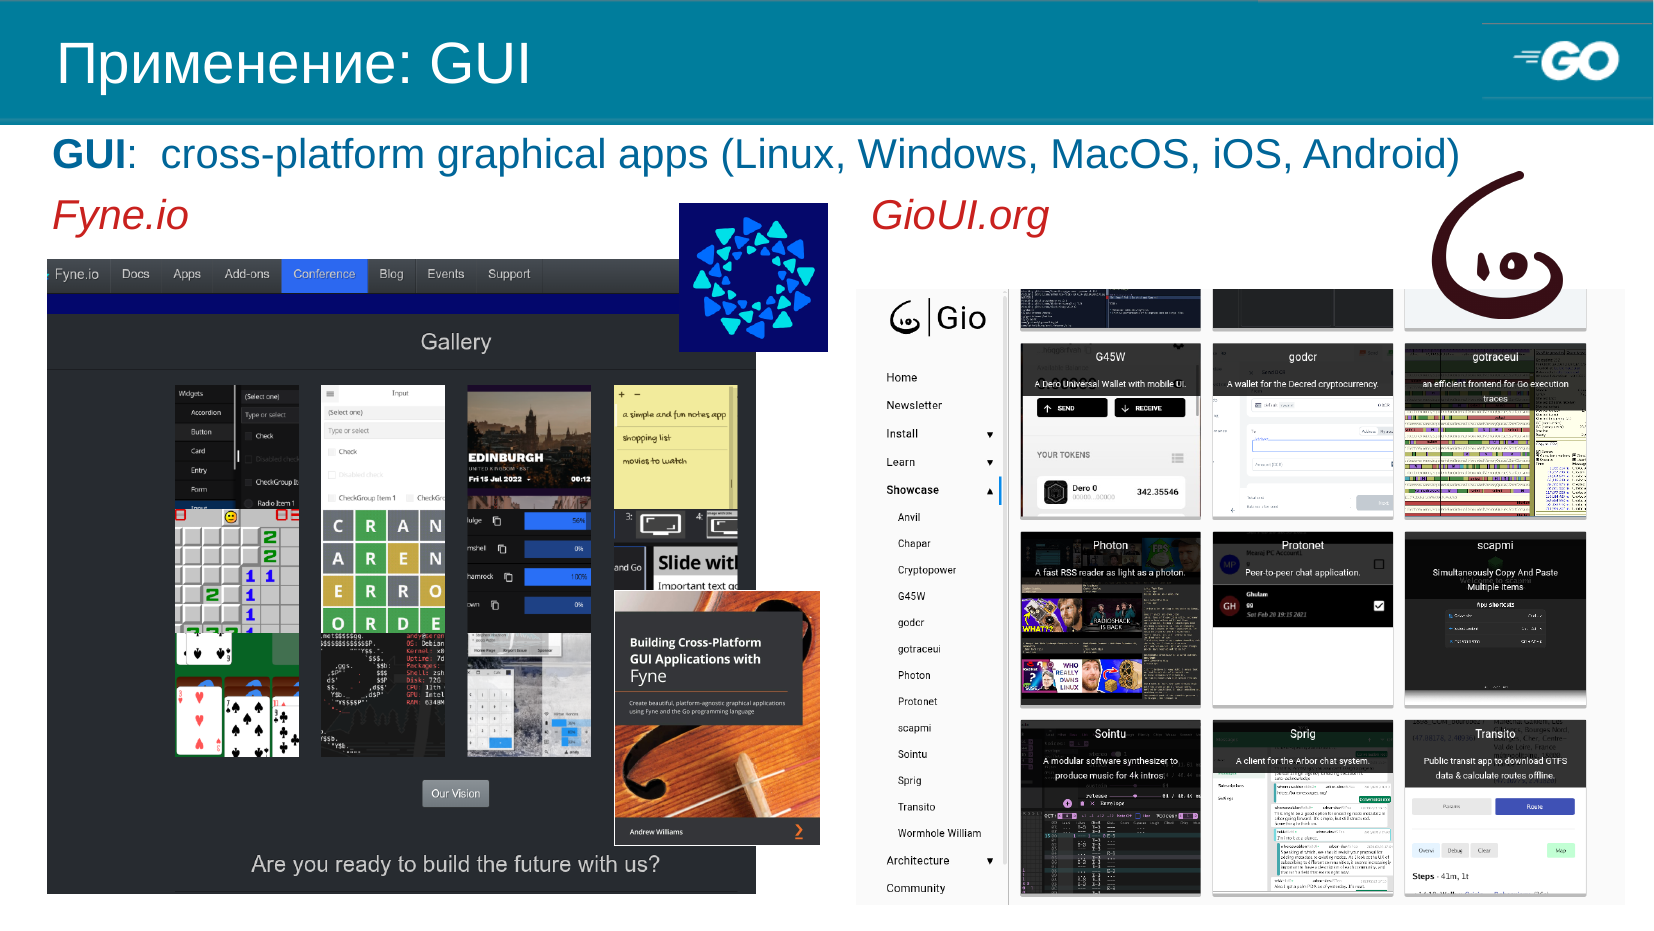

Применение: GUI
GUI: cross-platform graphical apps (Linux, Windows, MacOS, iOS, Android)
Fyne.io
GioUI.org